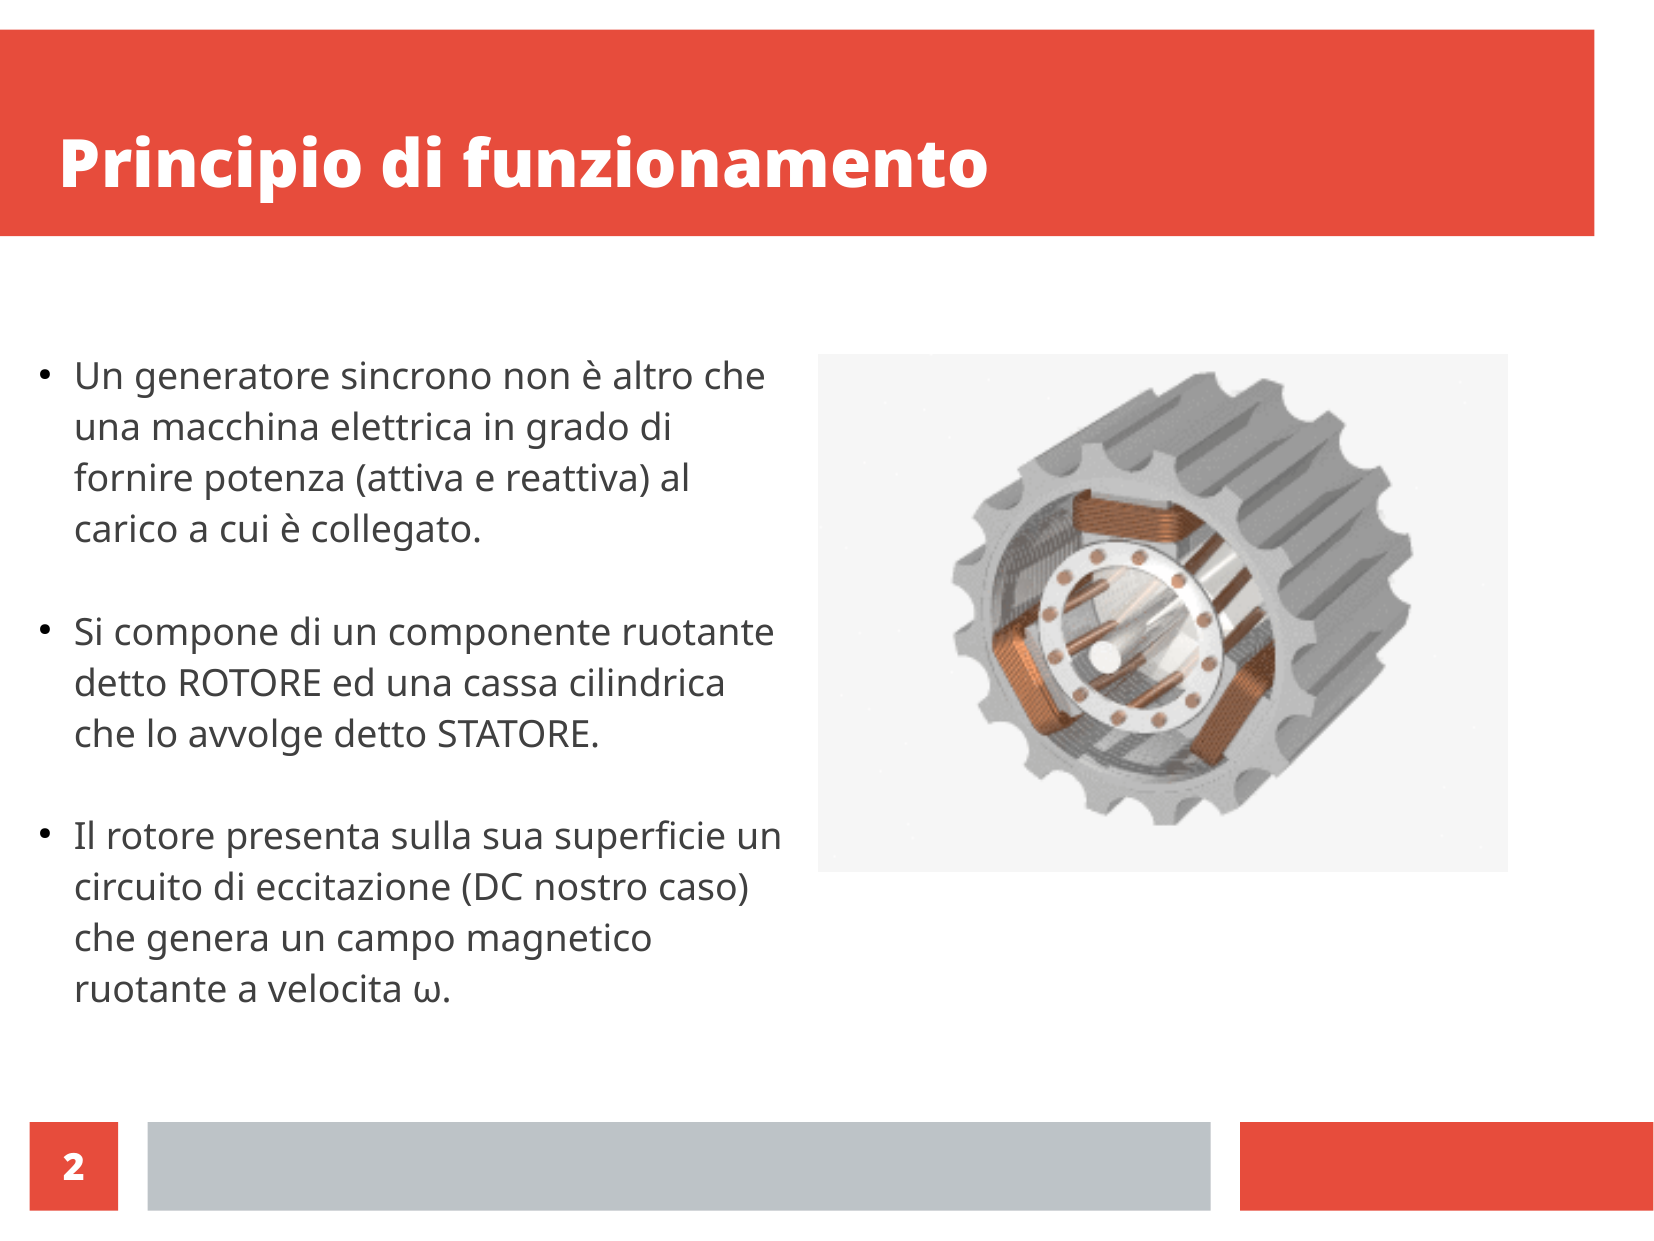

# Principio di funzionamento
Un generatore sincrono non è altro che una macchina elettrica in grado di fornire potenza (attiva e reattiva) al carico a cui è collegato.
Si compone di un componente ruotante detto ROTORE ed una cassa cilindrica che lo avvolge detto STATORE.
Il rotore presenta sulla sua superficie un circuito di eccitazione (DC nostro caso) che genera un campo magnetico ruotante a velocita ω.
2